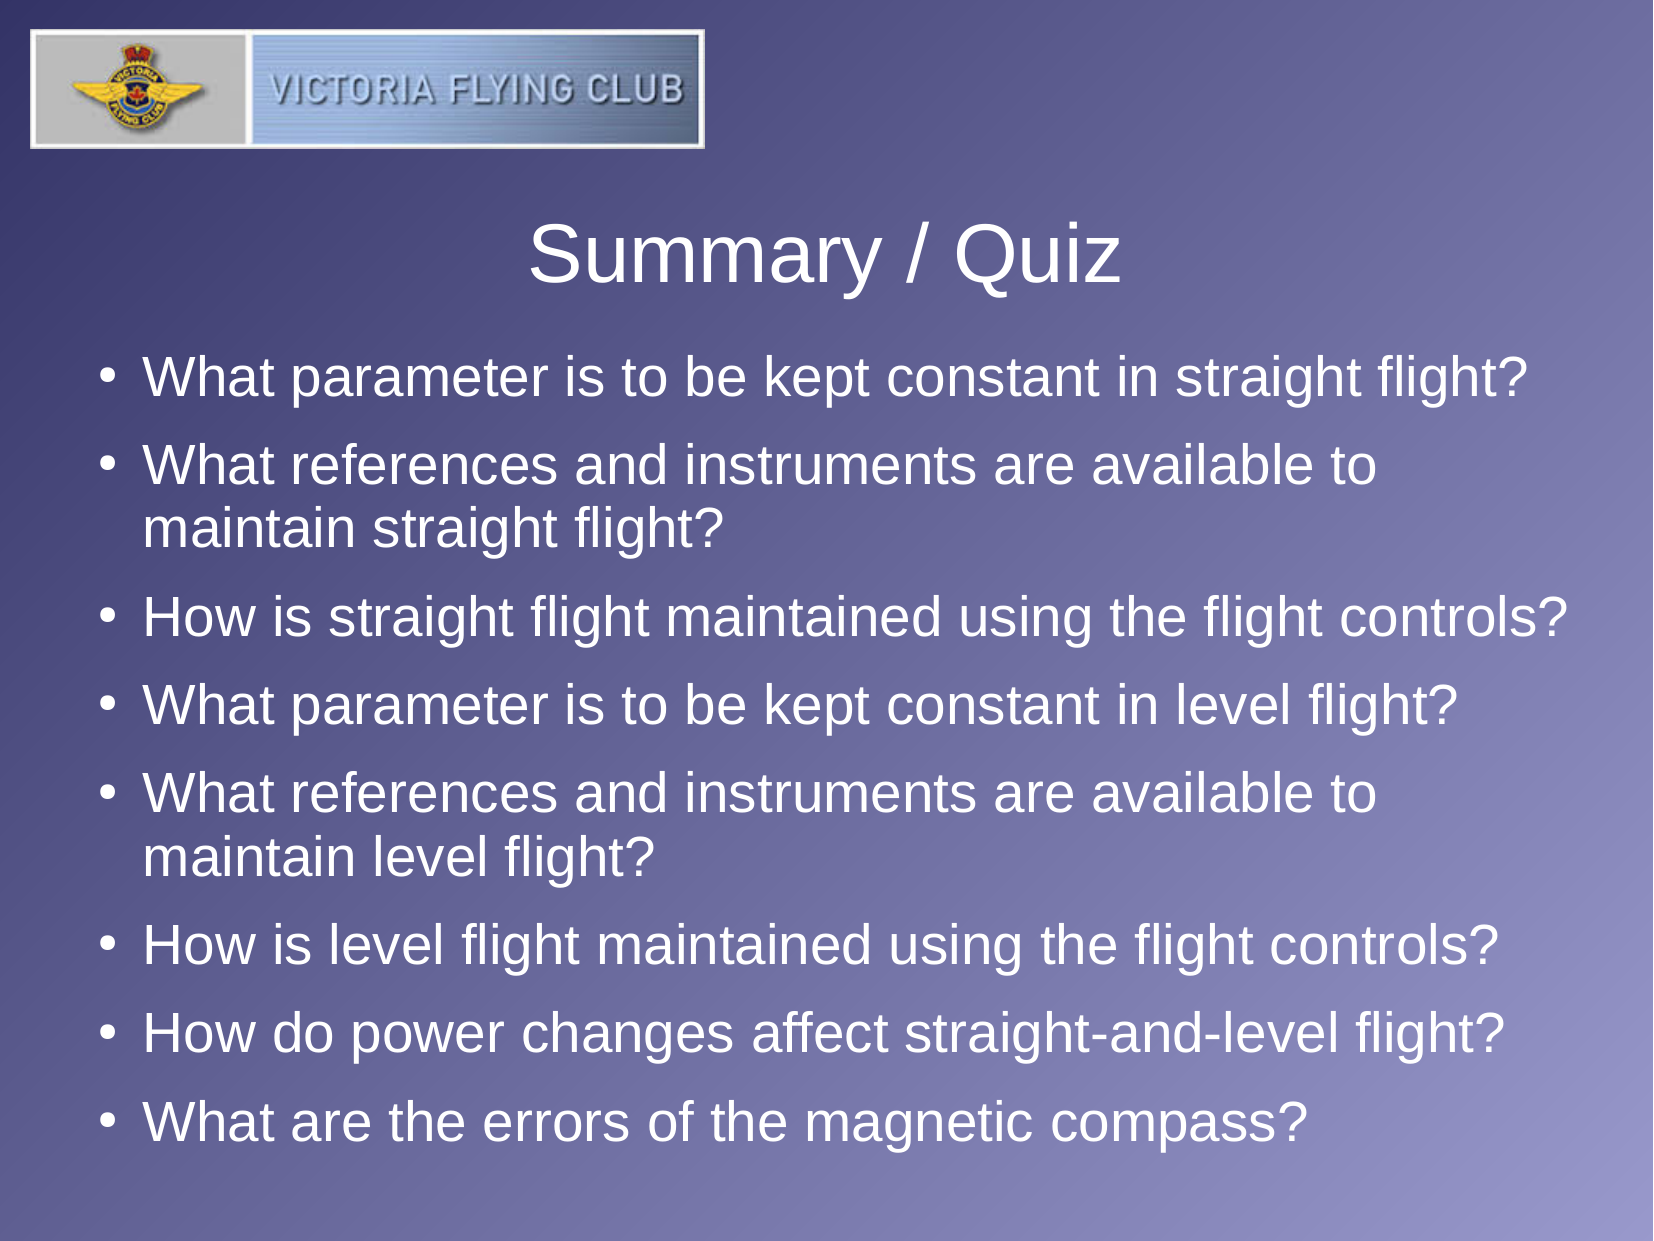

# Summary / Quiz
What parameter is to be kept constant in straight flight?
What references and instruments are available to maintain straight flight?
How is straight flight maintained using the flight controls?
What parameter is to be kept constant in level flight?
What references and instruments are available to maintain level flight?
How is level flight maintained using the flight controls?
How do power changes affect straight-and-level flight?
What are the errors of the magnetic compass?